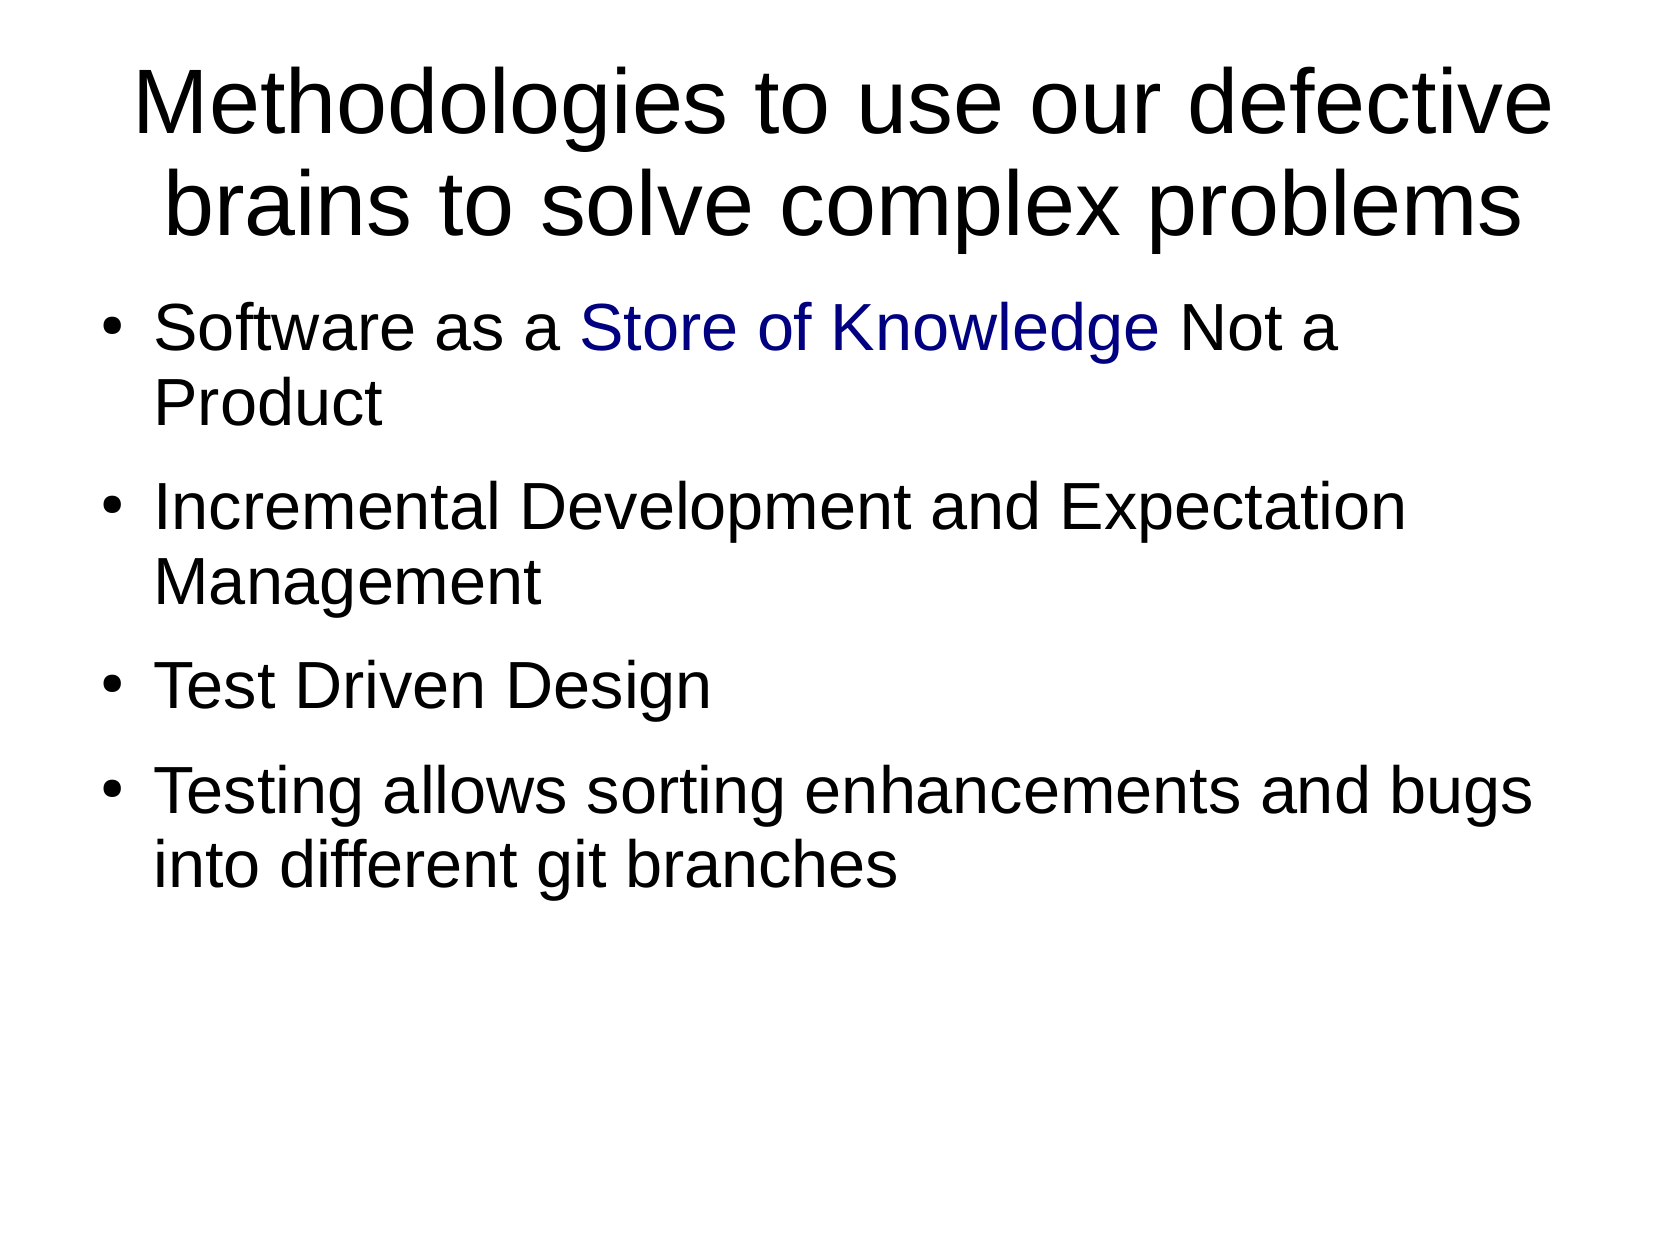

# Methodologies to use our defective brains to solve complex problems
Software as a Store of Knowledge Not a Product
Incremental Development and Expectation Management
Test Driven Design
Testing allows sorting enhancements and bugs into different git branches